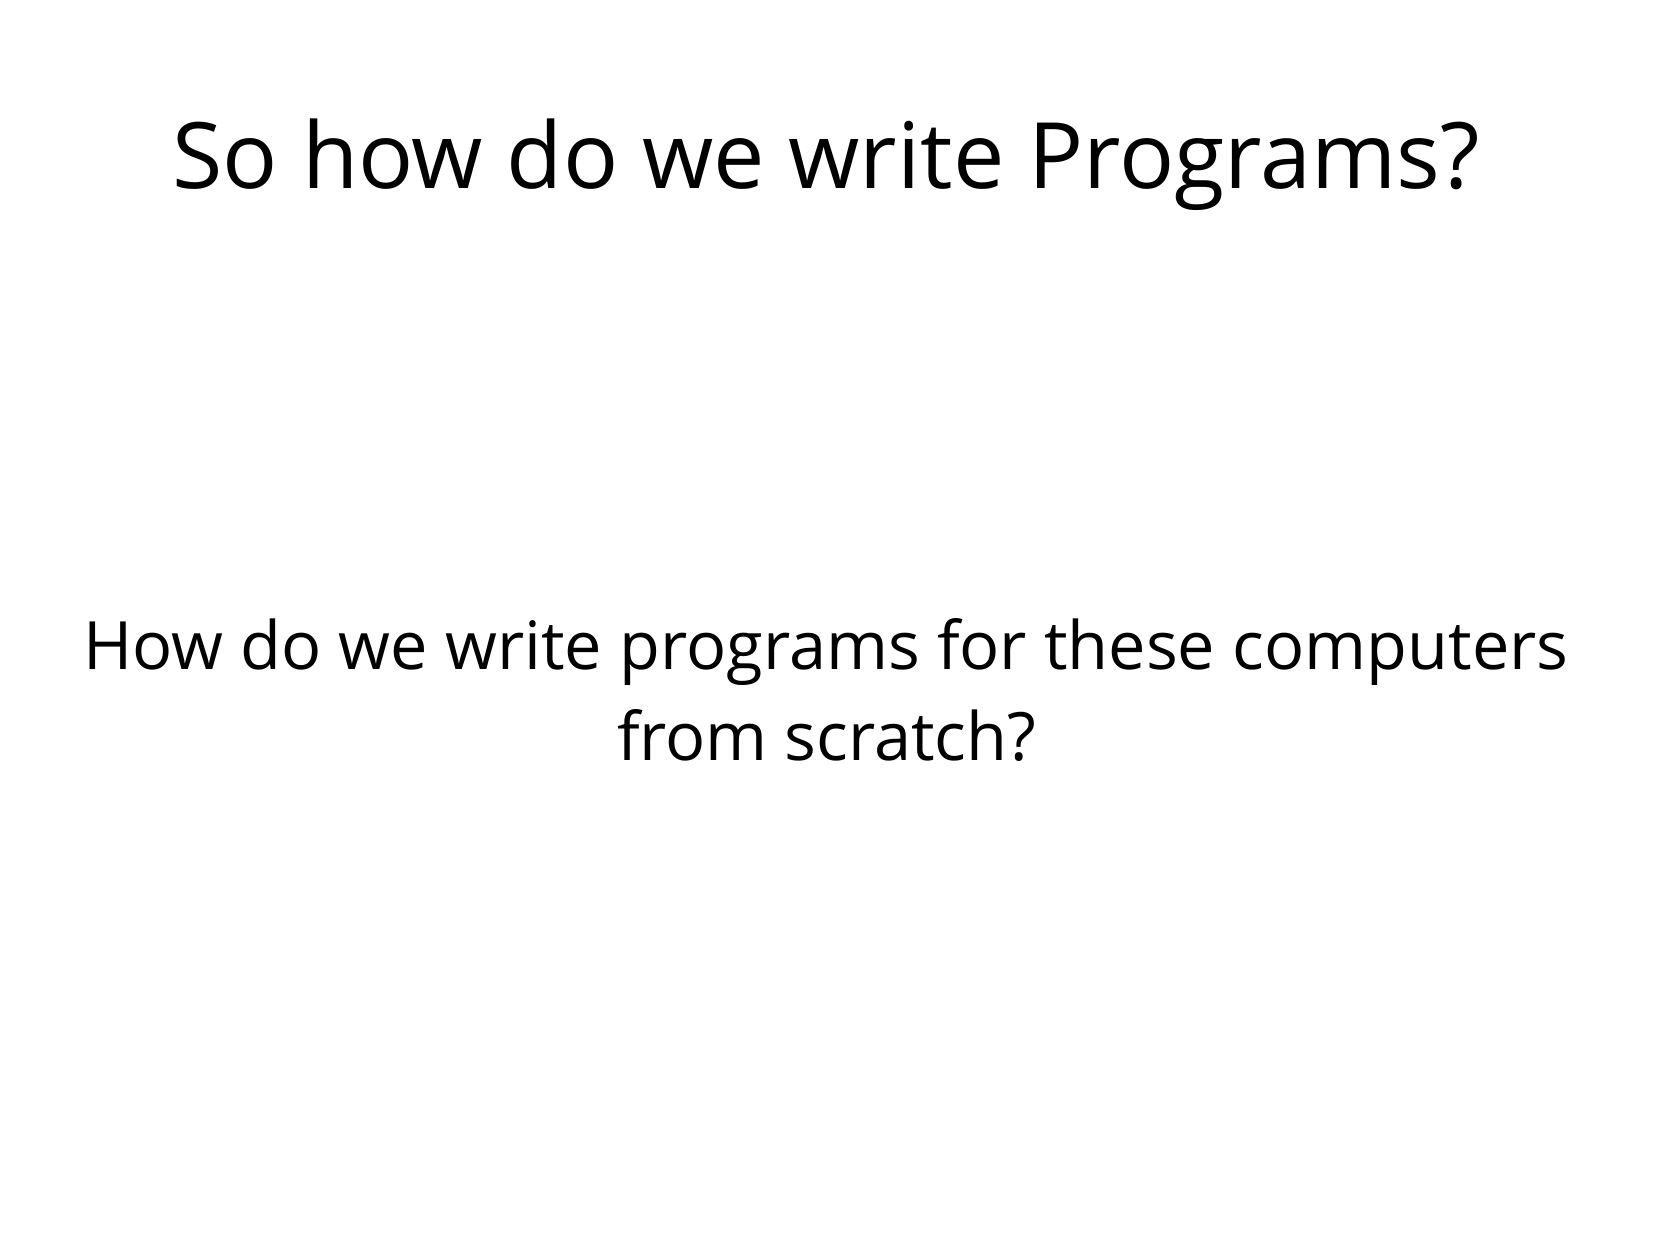

# So how do we write Programs?
How do we write programs for these computers from scratch?